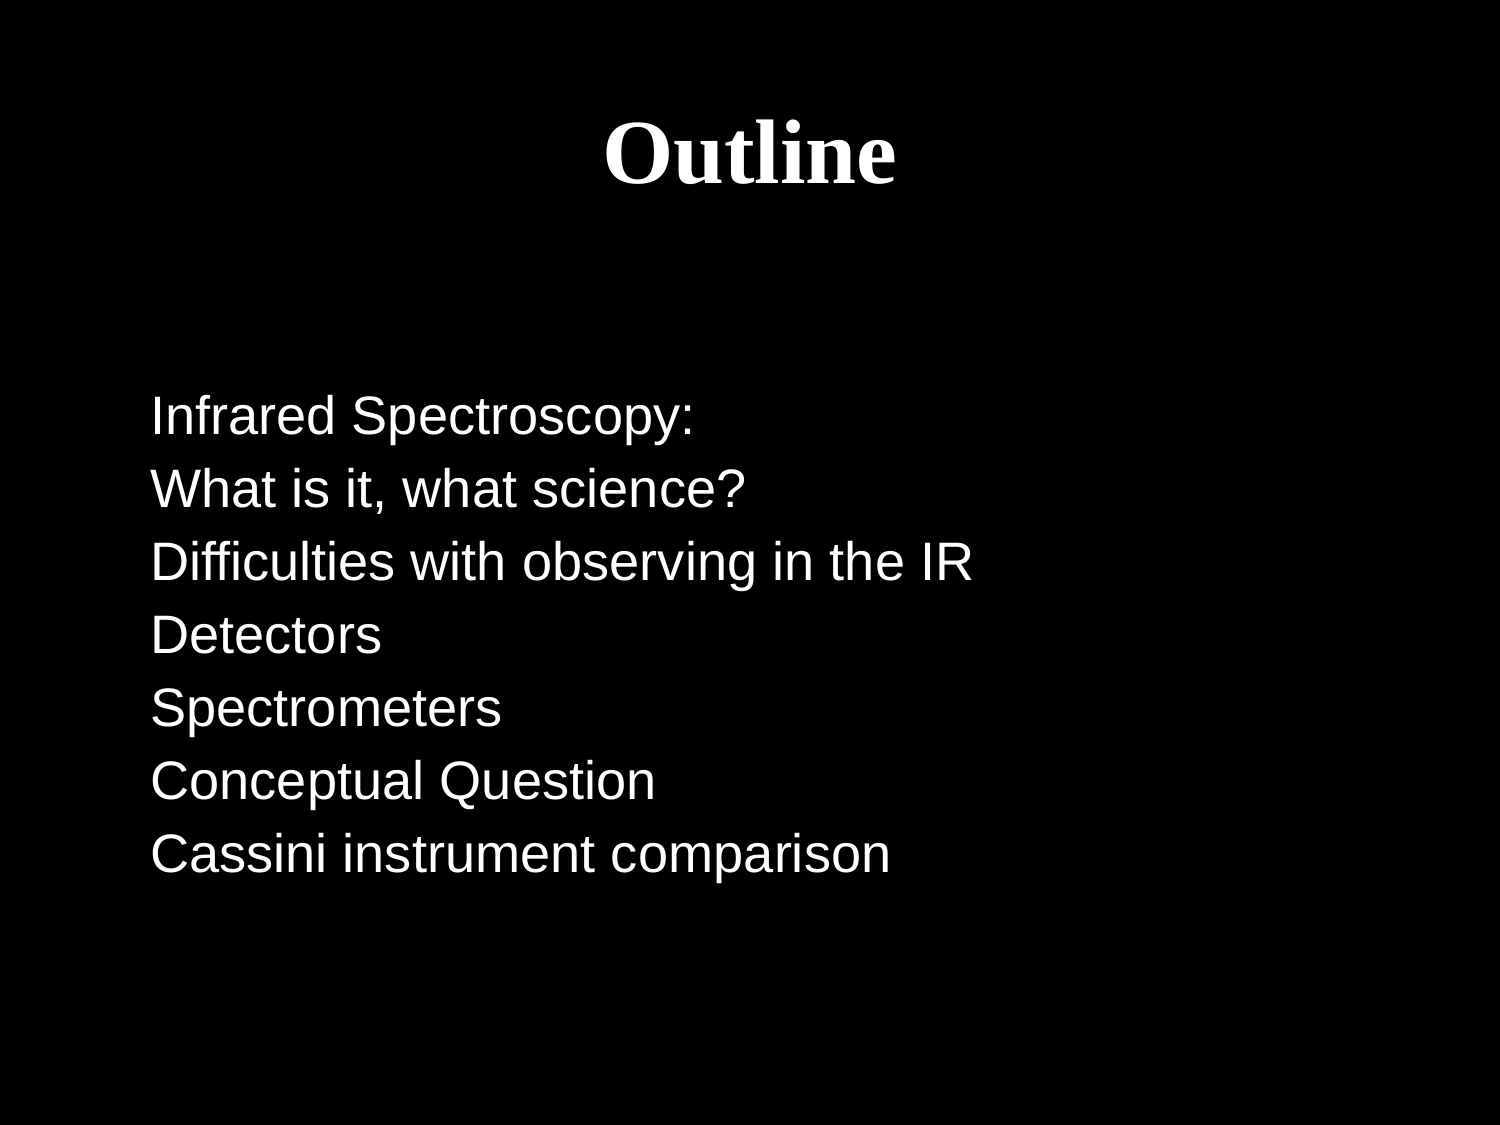

# Outline
Infrared Spectroscopy:
What is it, what science?
Difficulties with observing in the IR
Detectors
Spectrometers
Conceptual Question
Cassini instrument comparison